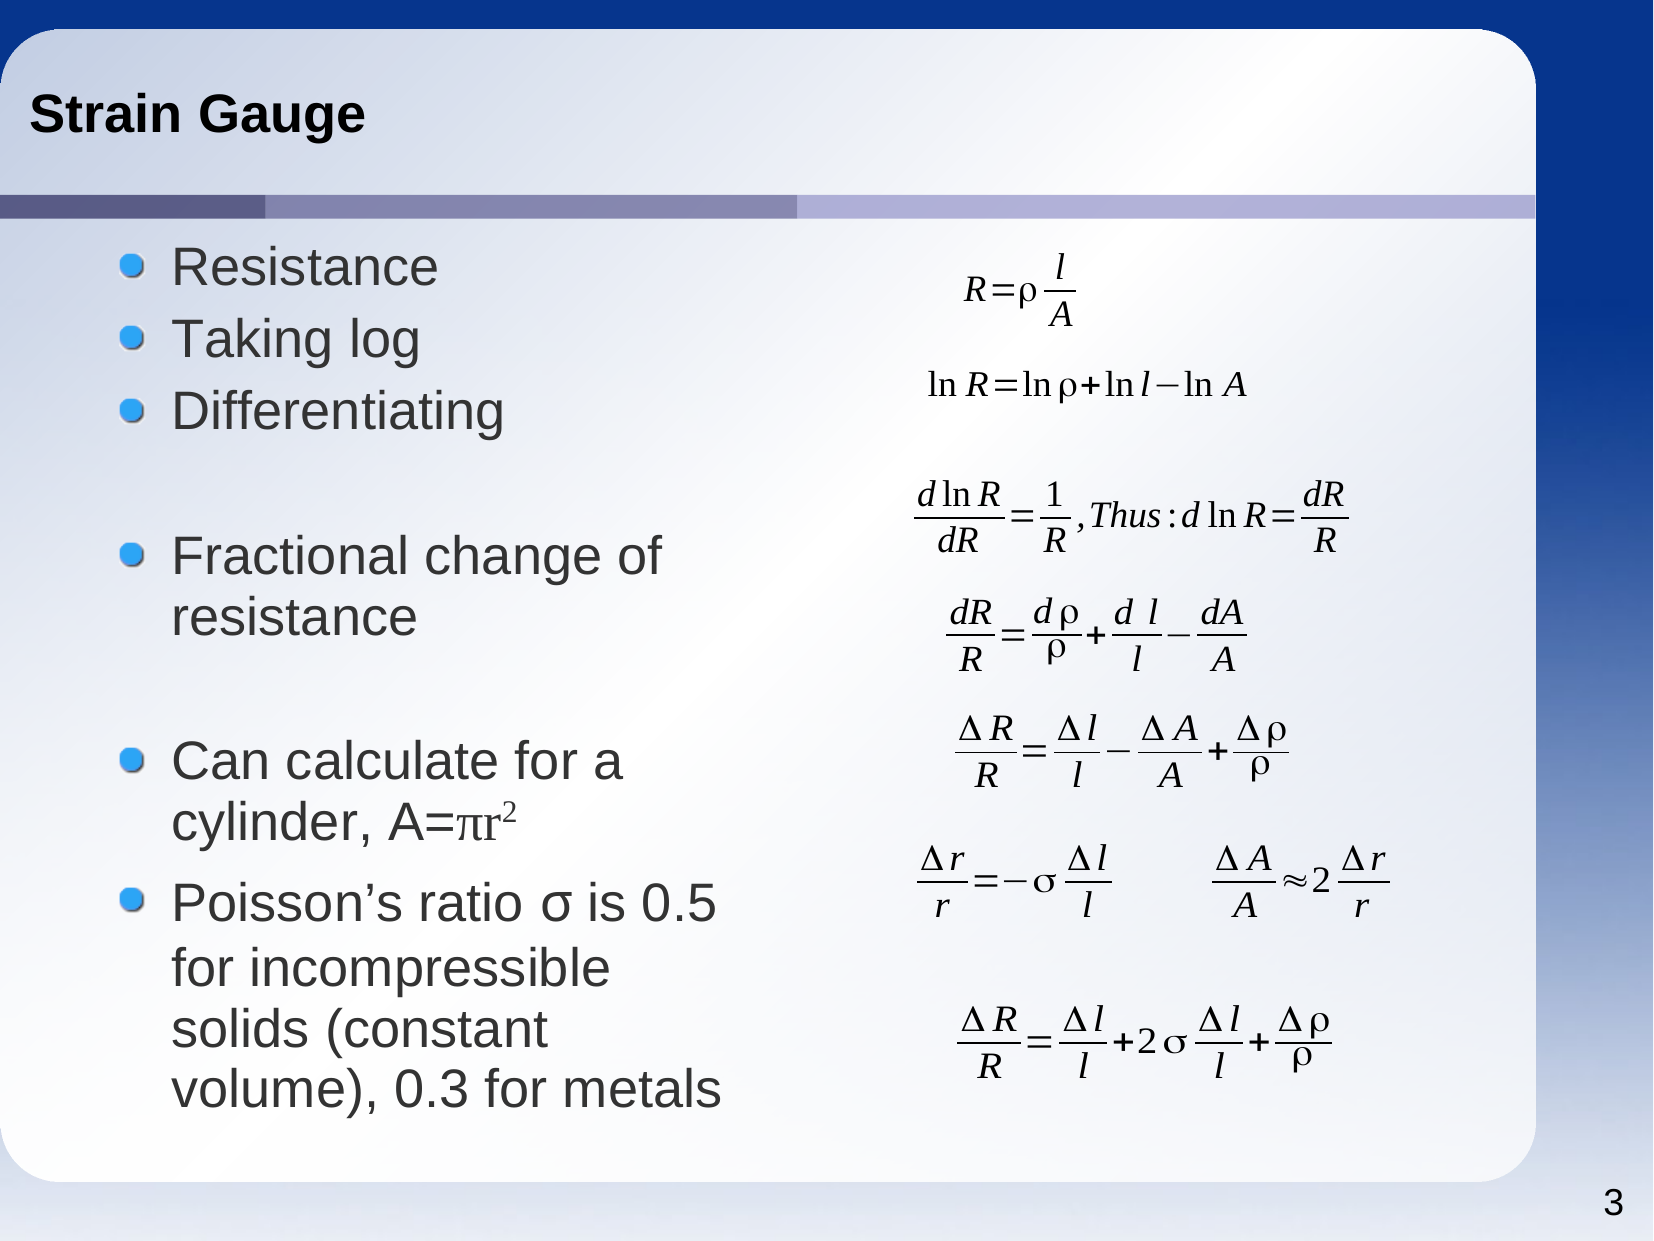

# Strain Gauge
Resistance
Taking log
Differentiating
Fractional change of resistance
Can calculate for a cylinder, A=πr2
Poisson’s ratio σ is 0.5 for incompressible solids (constant volume), 0.3 for metals
3